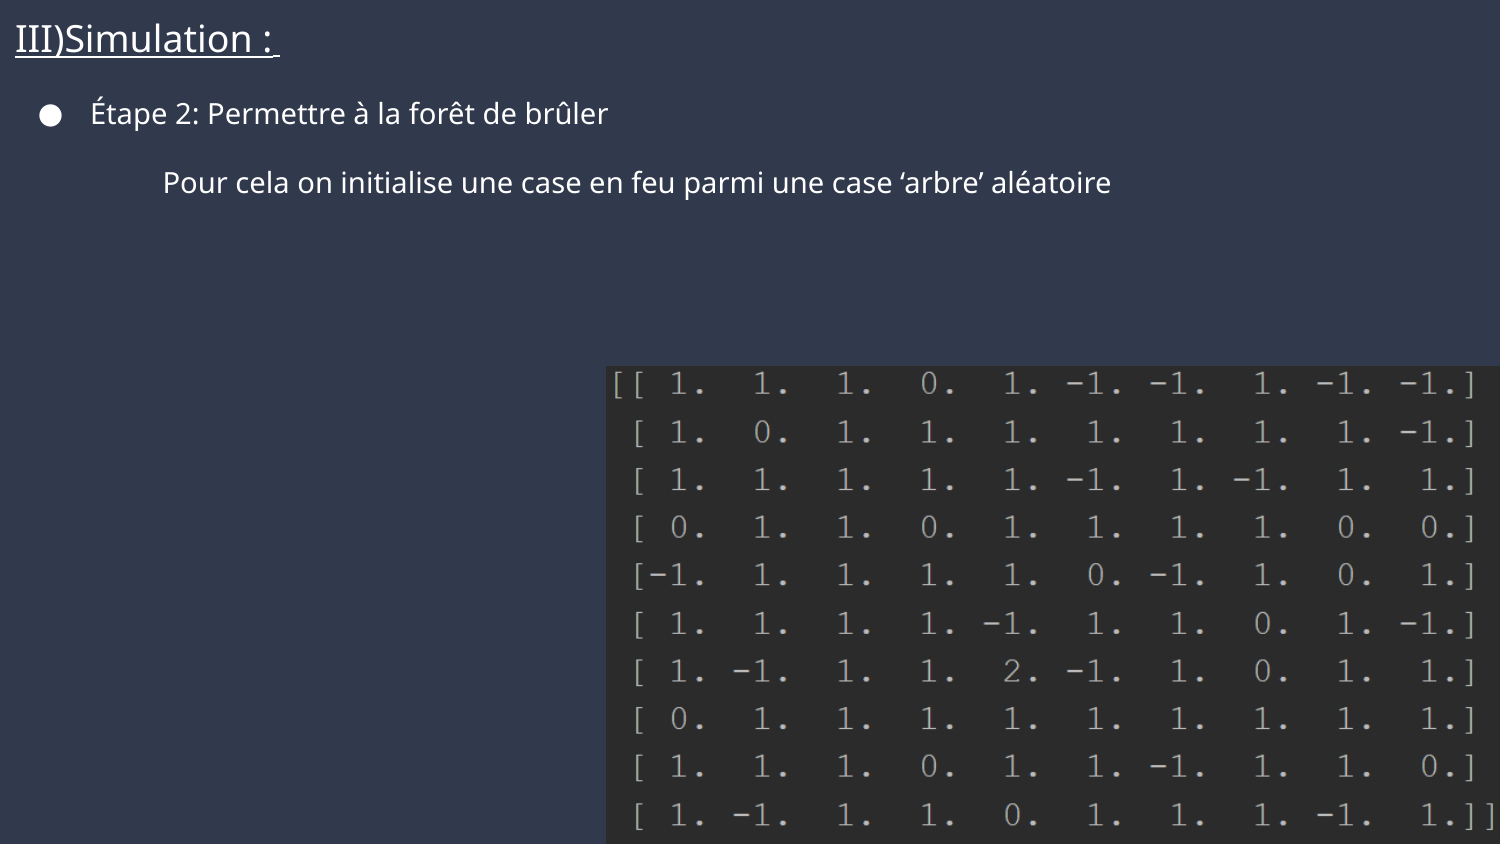

III)Simulation :
Étape 2: Permettre à la forêt de brûler
	 	Pour cela on initialise une case en feu parmi une case ‘arbre’ aléatoire
#